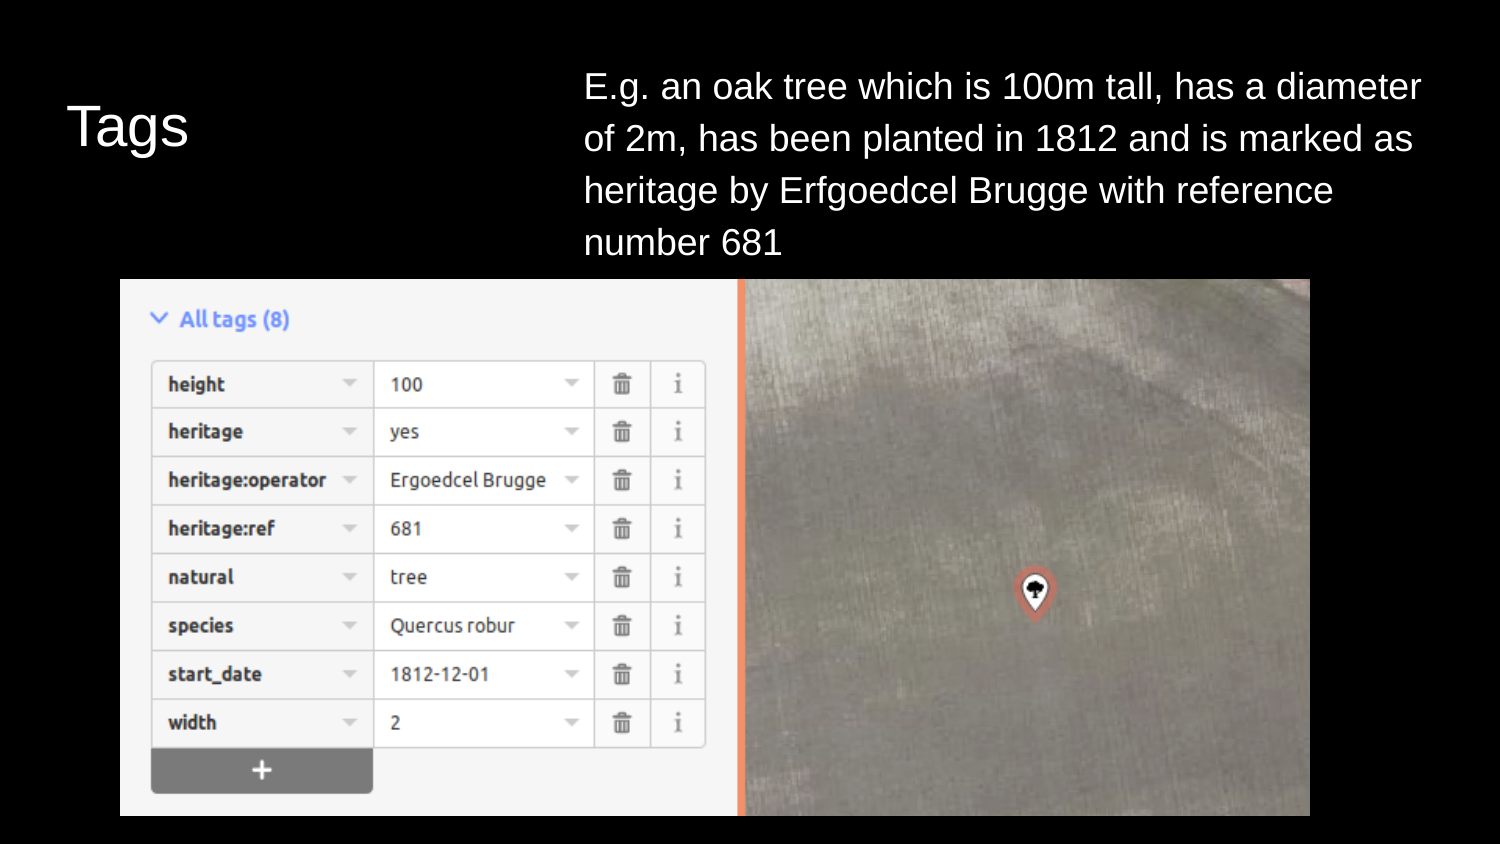

E.g. an oak tree which is 100m tall, has a diameter of 2m, has been planted in 1812 and is marked as heritage by Erfgoedcel Brugge with reference number 681
# Tags